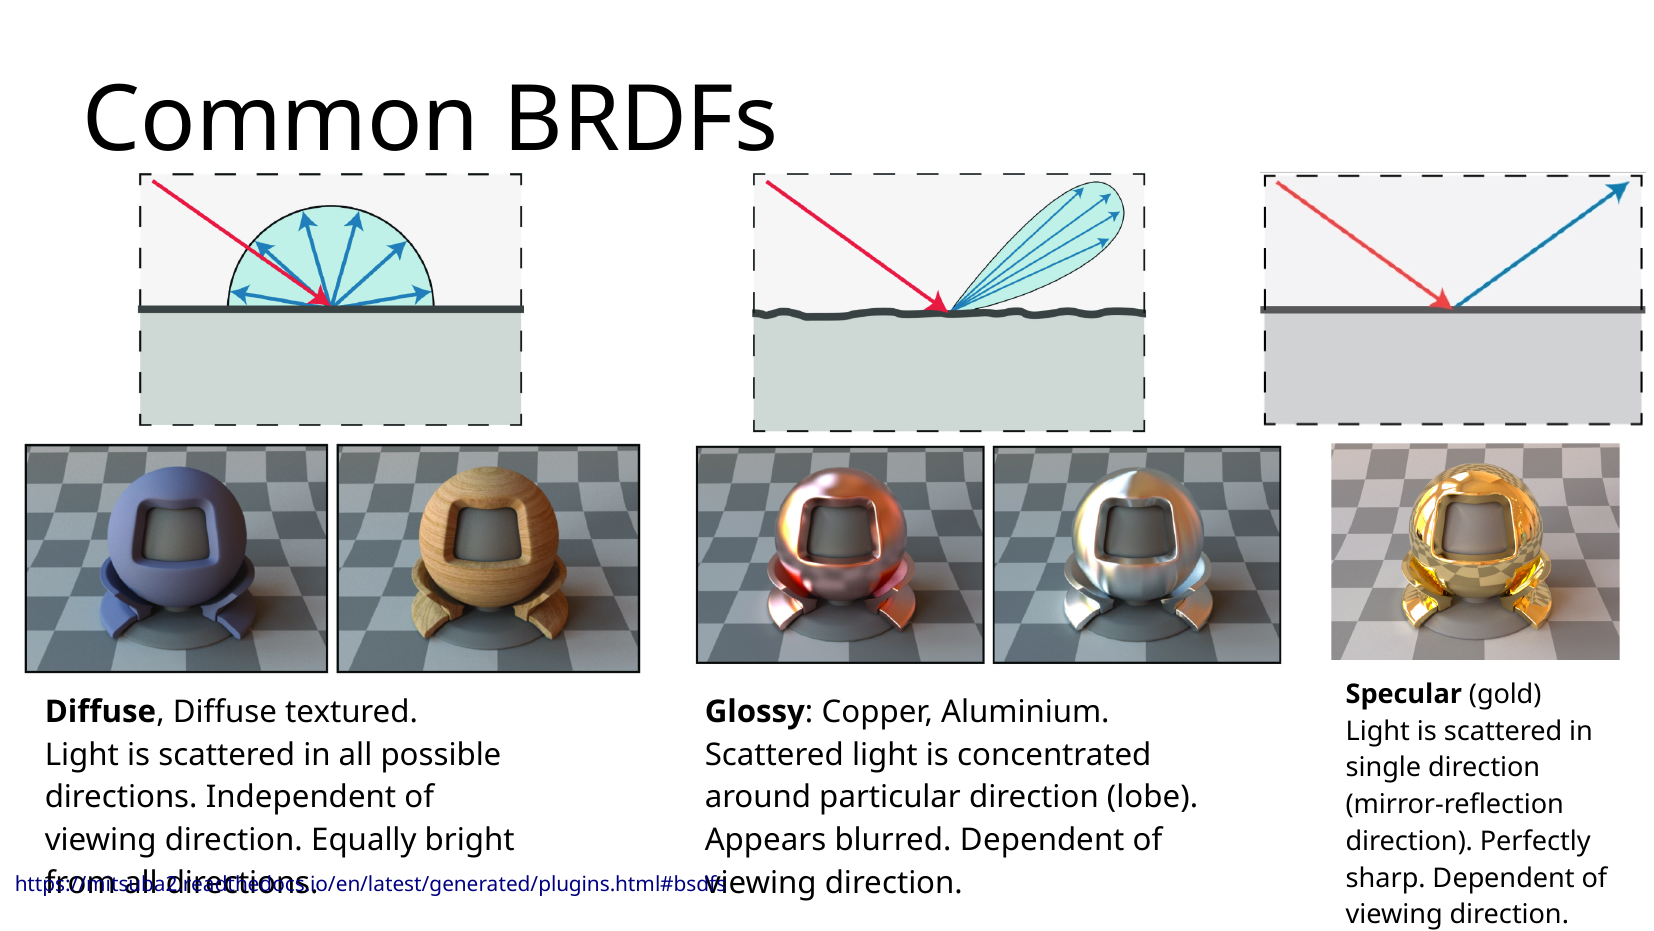

# Common BRDFs
Specular (gold)
Light is scattered in single direction (mirror-reflection direction). Perfectly sharp. Dependent of viewing direction.
Diffuse, Diffuse textured.
Light is scattered in all possible directions. Independent of viewing direction. Equally bright from all directions.
Glossy: Copper, Aluminium.
Scattered light is concentrated around particular direction (lobe). Appears blurred. Dependent of viewing direction.
https://mitsuba2.readthedocs.io/en/latest/generated/plugins.html#bsdfs